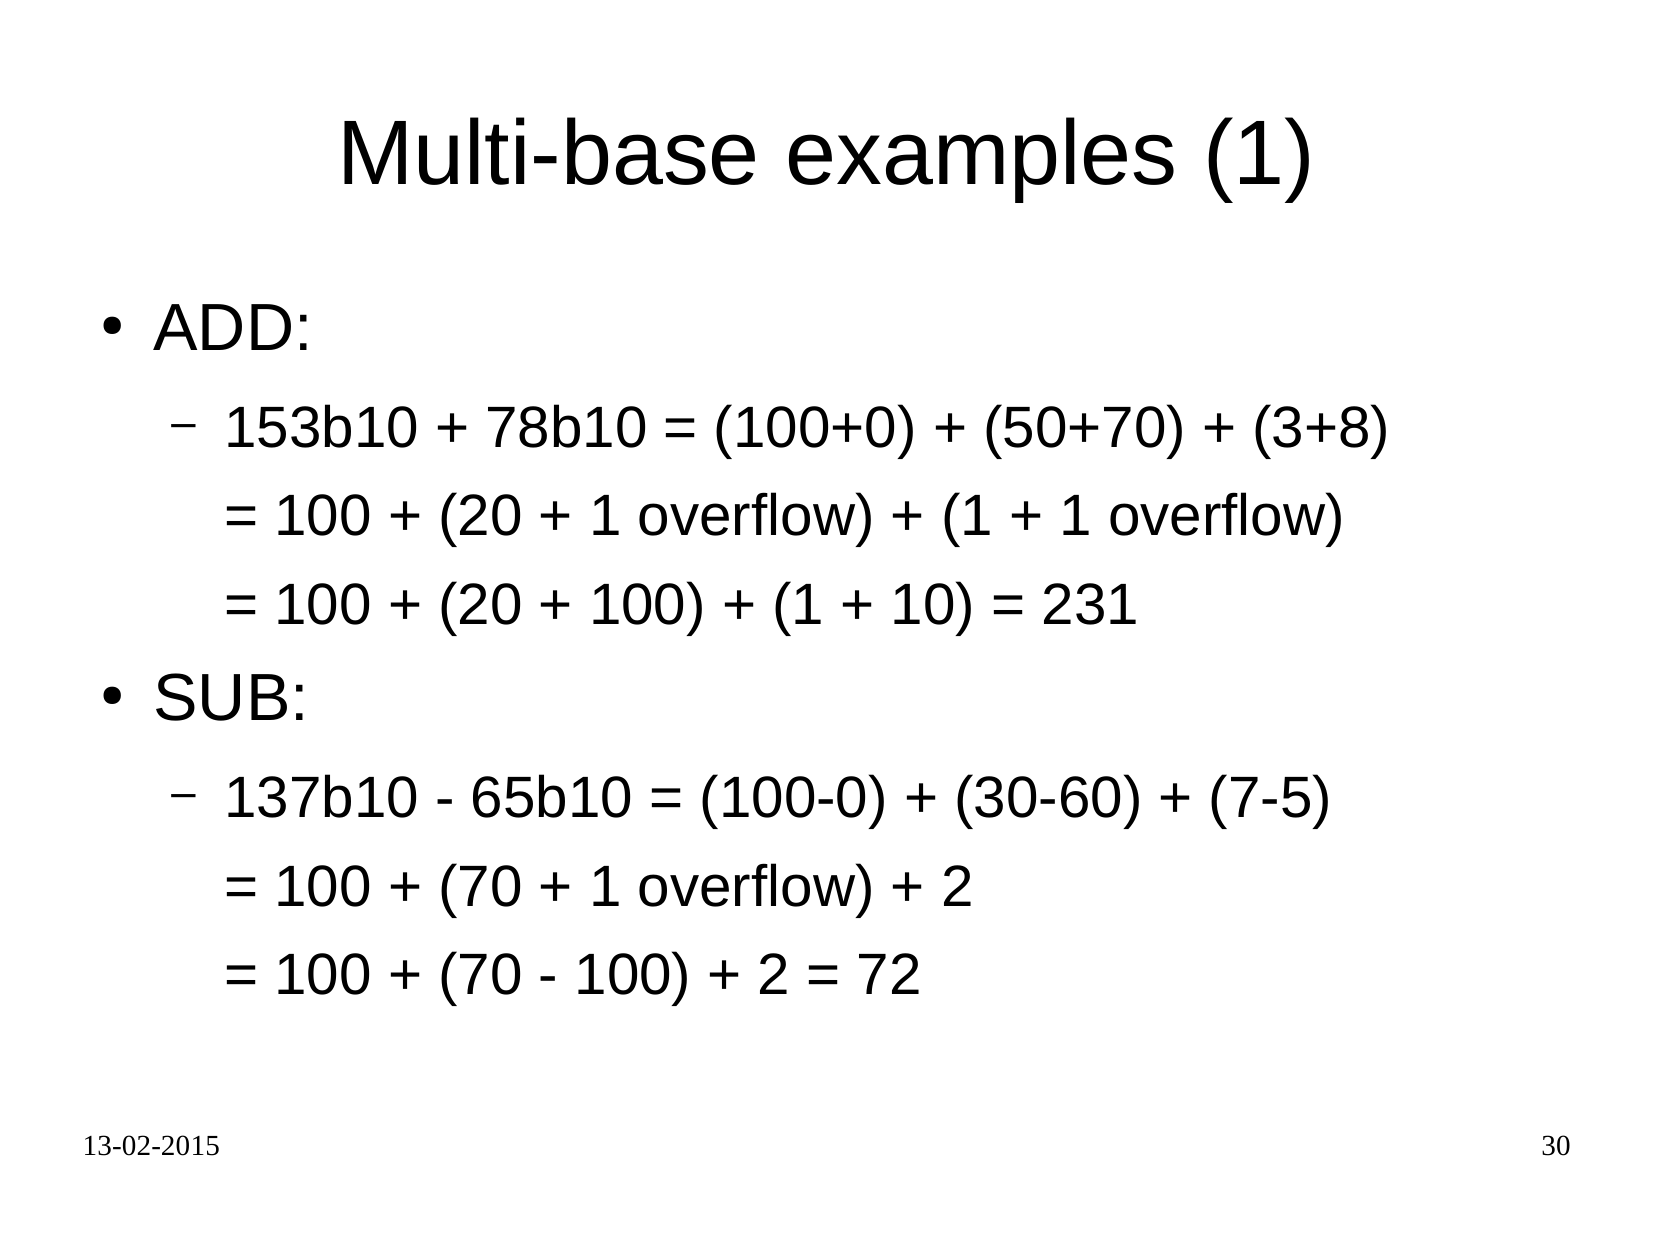

# Multi-base examples (1)
ADD:
153b10 + 78b10 = (100+0) + (50+70) + (3+8)
= 100 + (20 + 1 overflow) + (1 + 1 overflow)
= 100 + (20 + 100) + (1 + 10) = 231
SUB:
137b10 - 65b10 = (100-0) + (30-60) + (7-5)
= 100 + (70 + 1 overflow) + 2
= 100 + (70 - 100) + 2 = 72
13-02-2015
30